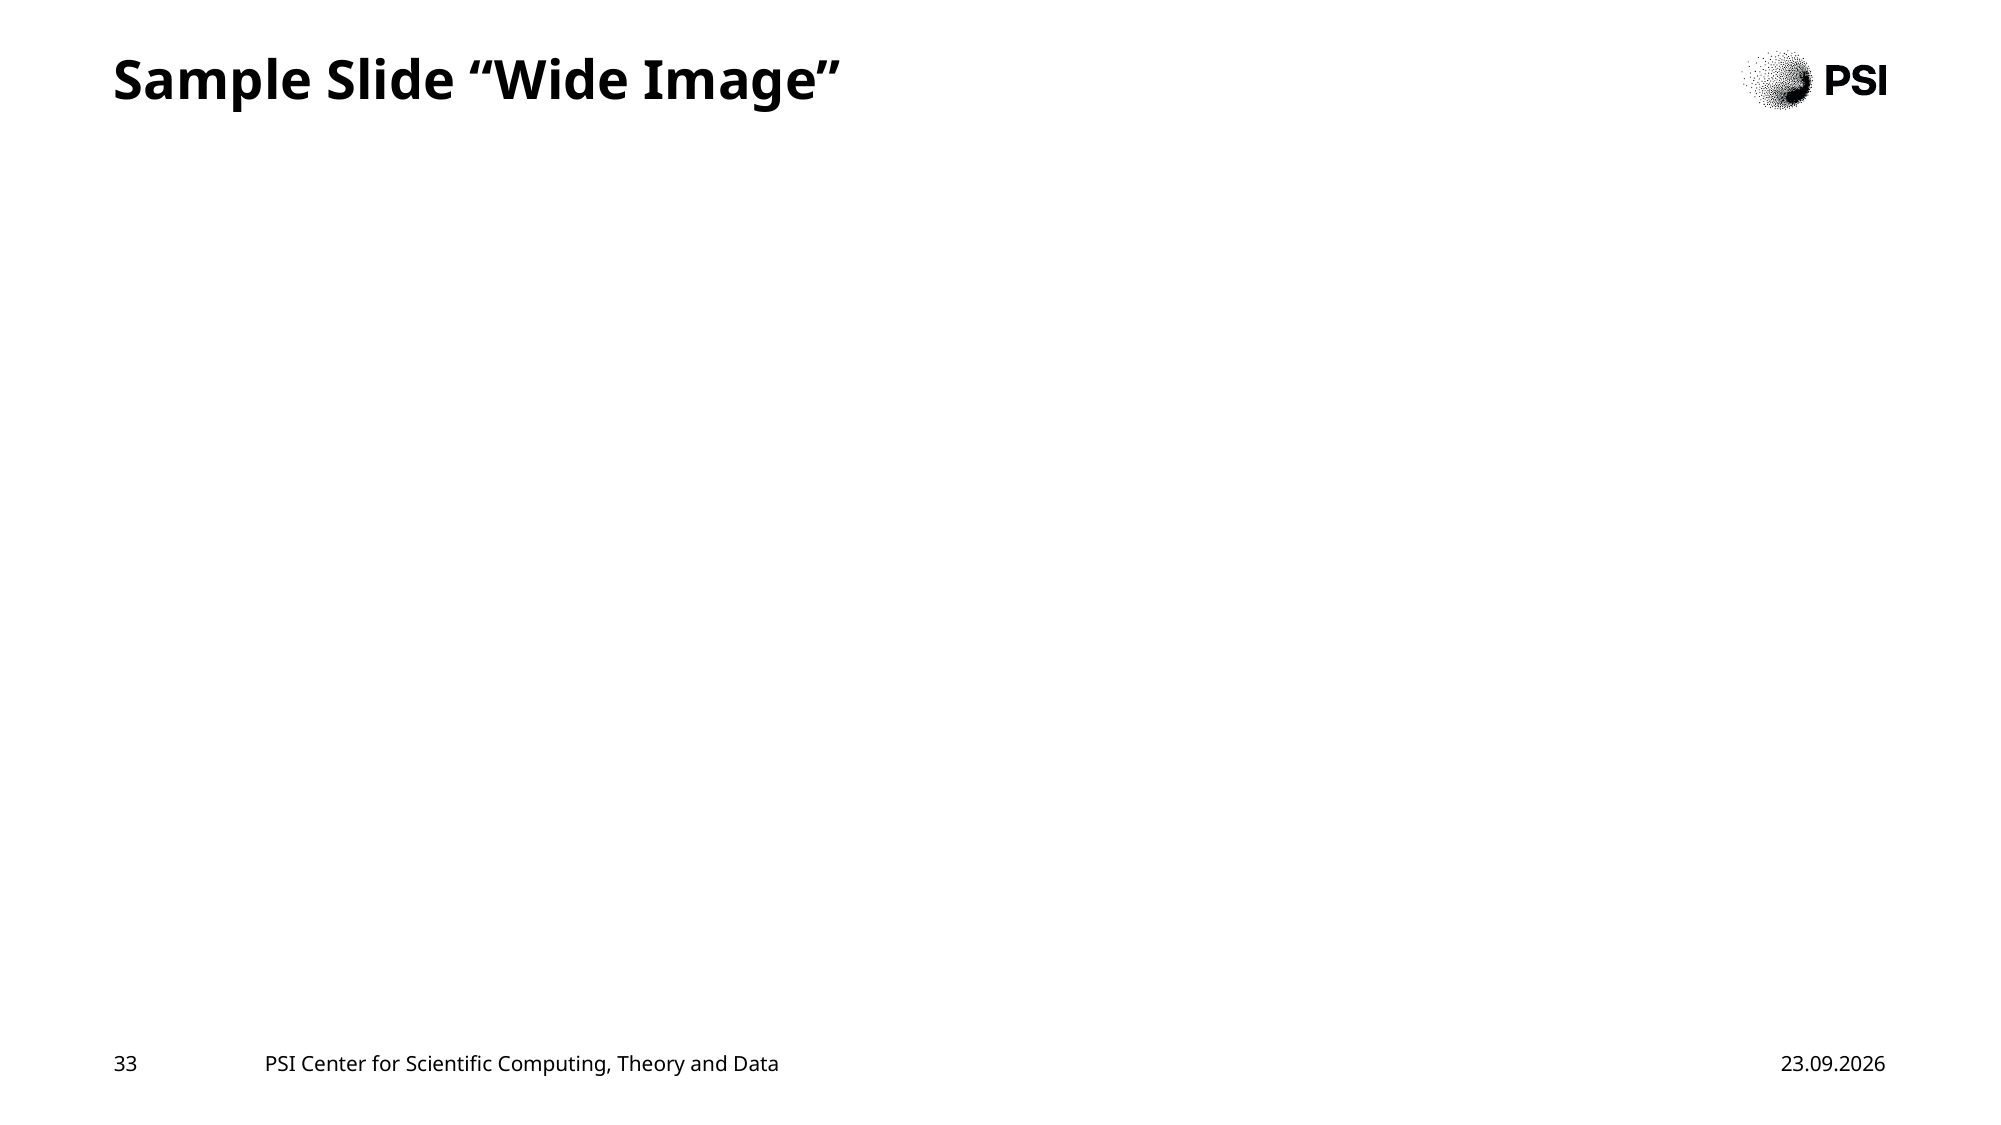

# Sample Slide “Wide Image”
PSI Center for Scientific Computing, Theory and Data